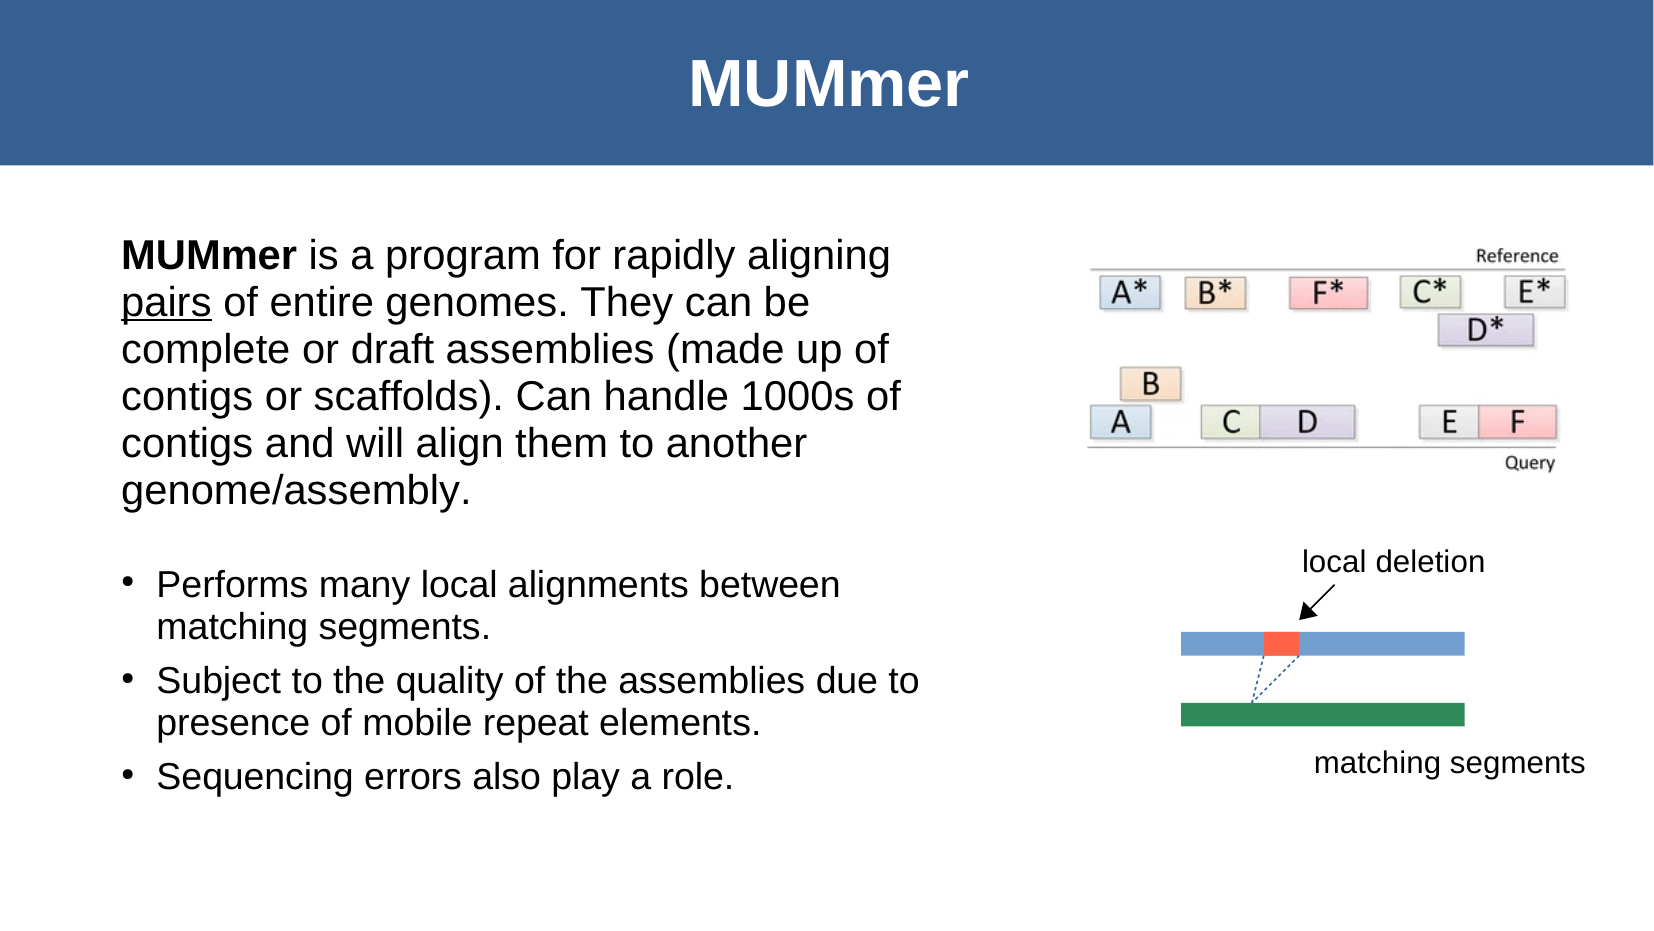

MUMmer
MUMmer is a program for rapidly aligning pairs of entire genomes. They can be complete or draft assemblies (made up of contigs or scaffolds). Can handle 1000s of contigs and will align them to another genome/assembly.
Performs many local alignments between matching segments.
Subject to the quality of the assemblies due to presence of mobile repeat elements.
Sequencing errors also play a role.
local deletion
matching segments